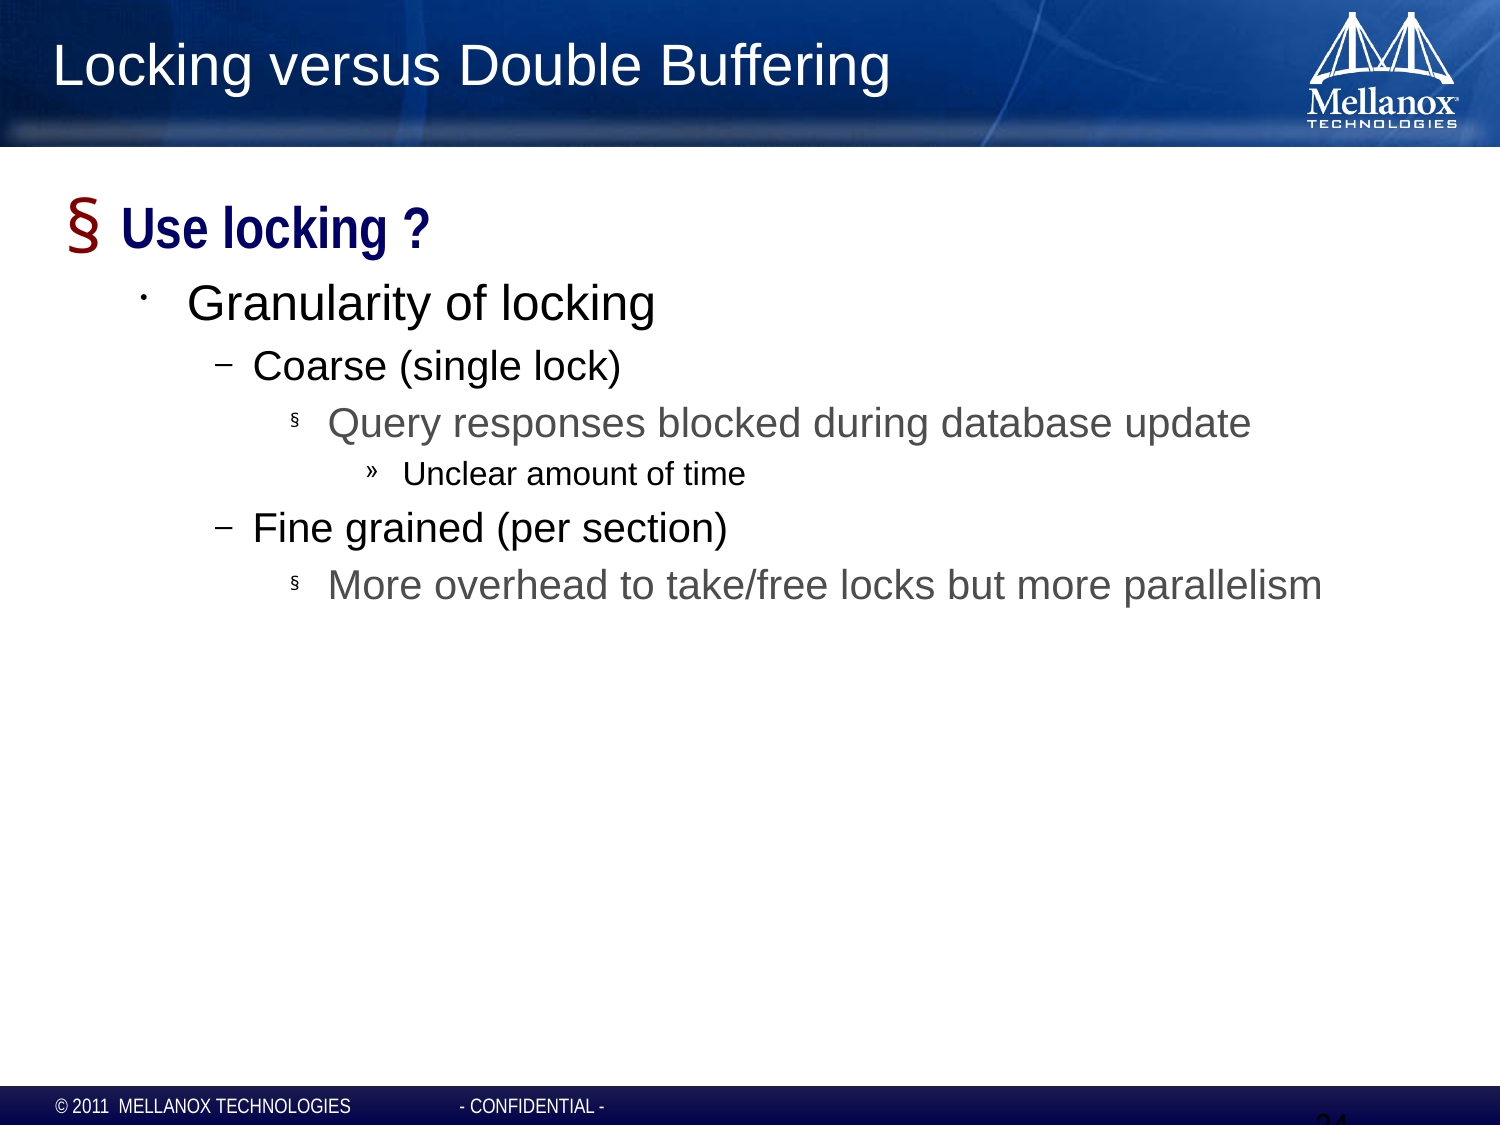

# Locking versus Double Buffering
Use locking ?
Granularity of locking
Coarse (single lock)
Query responses blocked during database update
Unclear amount of time
Fine grained (per section)
More overhead to take/free locks but more parallelism